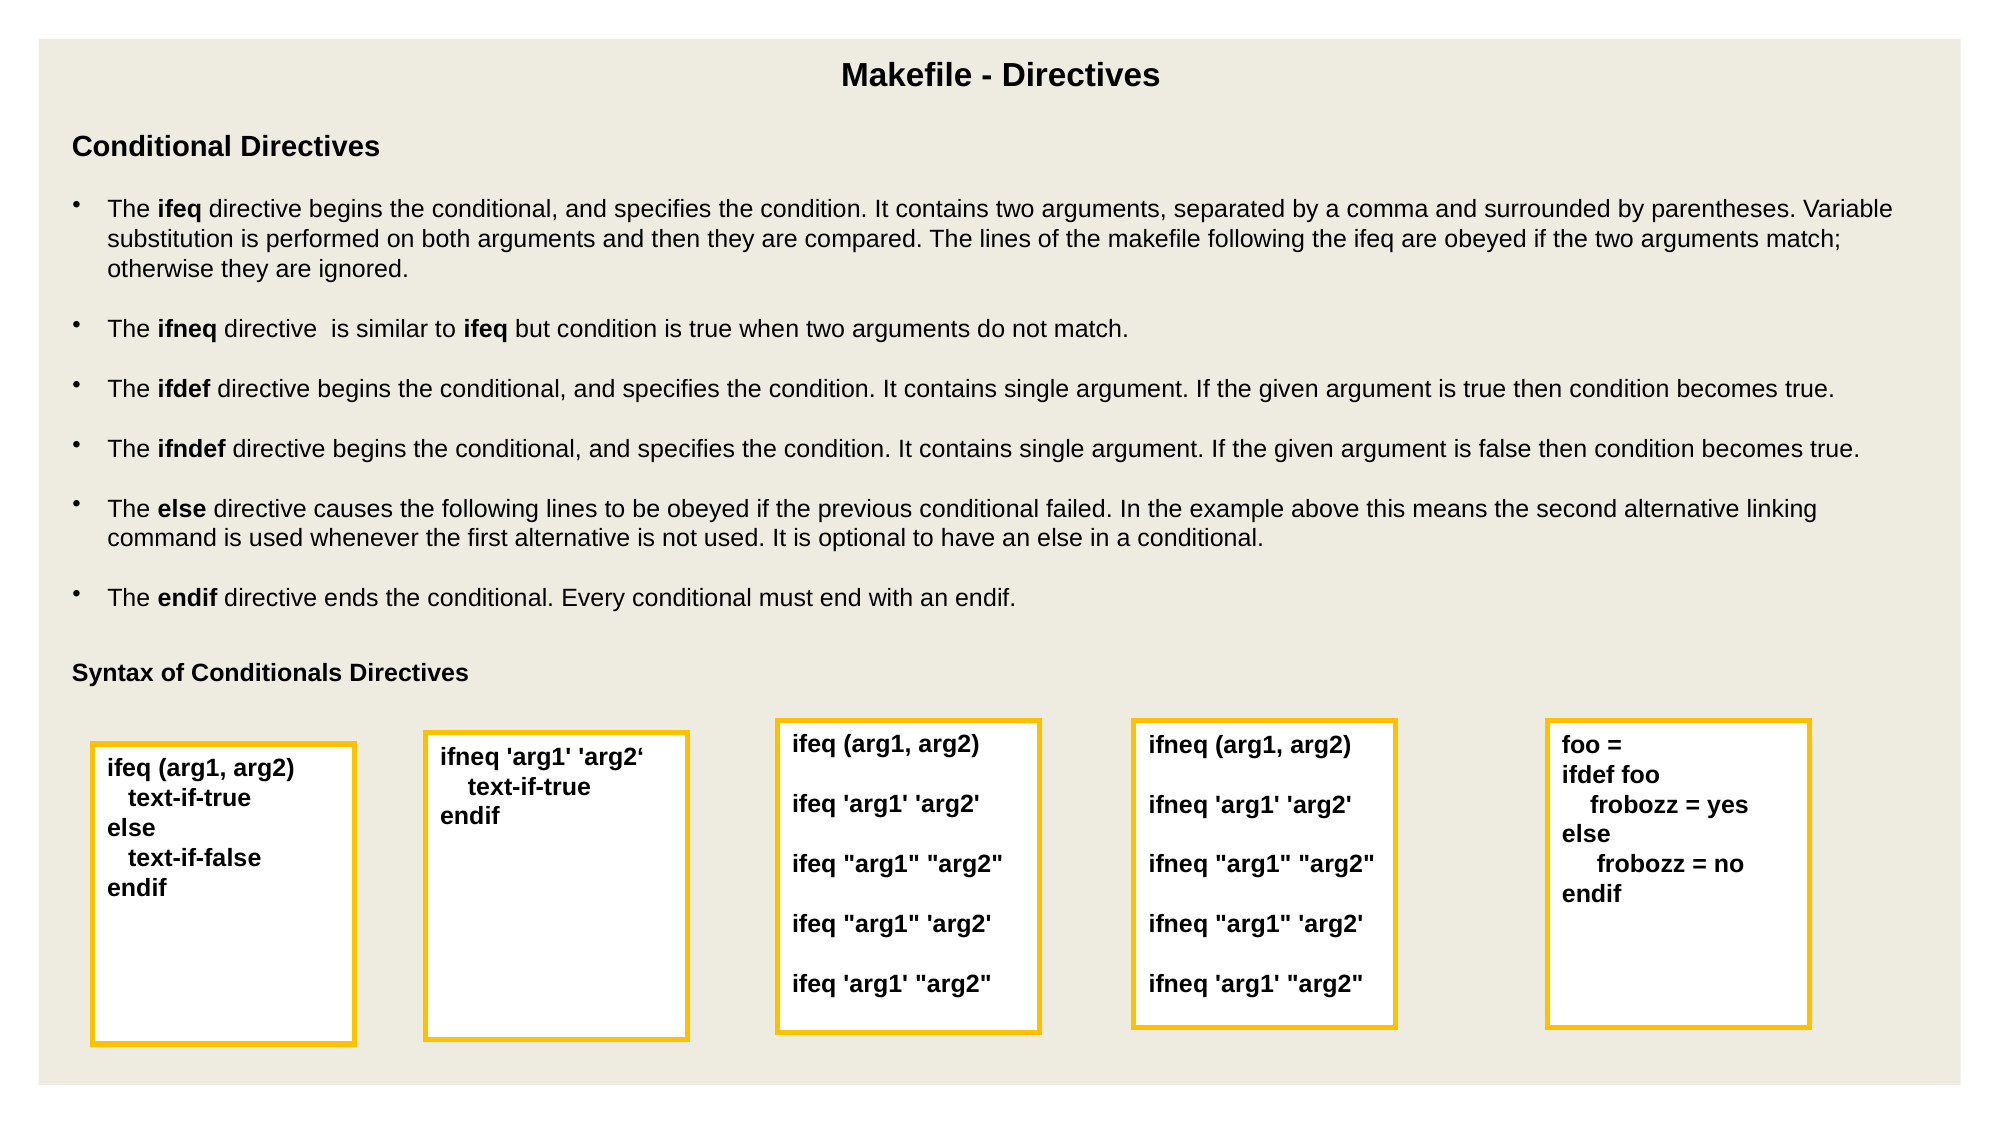

Makefile - Directives
Conditional Directives
The ifeq directive begins the conditional, and specifies the condition. It contains two arguments, separated by a comma and surrounded by parentheses. Variable substitution is performed on both arguments and then they are compared. The lines of the makefile following the ifeq are obeyed if the two arguments match; otherwise they are ignored.
The ifneq directive is similar to ifeq but condition is true when two arguments do not match.
The ifdef directive begins the conditional, and specifies the condition. It contains single argument. If the given argument is true then condition becomes true.
The ifndef directive begins the conditional, and specifies the condition. It contains single argument. If the given argument is false then condition becomes true.
The else directive causes the following lines to be obeyed if the previous conditional failed. In the example above this means the second alternative linking command is used whenever the first alternative is not used. It is optional to have an else in a conditional.
The endif directive ends the conditional. Every conditional must end with an endif.
Syntax of Conditionals Directives
ifeq (arg1, arg2)
ifeq 'arg1' 'arg2'
ifeq "arg1" "arg2"
ifeq "arg1" 'arg2'
ifeq 'arg1' "arg2"
ifneq (arg1, arg2)
ifneq 'arg1' 'arg2'
ifneq "arg1" "arg2"
ifneq "arg1" 'arg2'
ifneq 'arg1' "arg2"
foo =
ifdef foo
 frobozz = yes
else
 frobozz = no
endif
ifneq 'arg1' 'arg2‘
 text-if-true
endif
ifeq (arg1, arg2)
 text-if-true
else
 text-if-false
endif